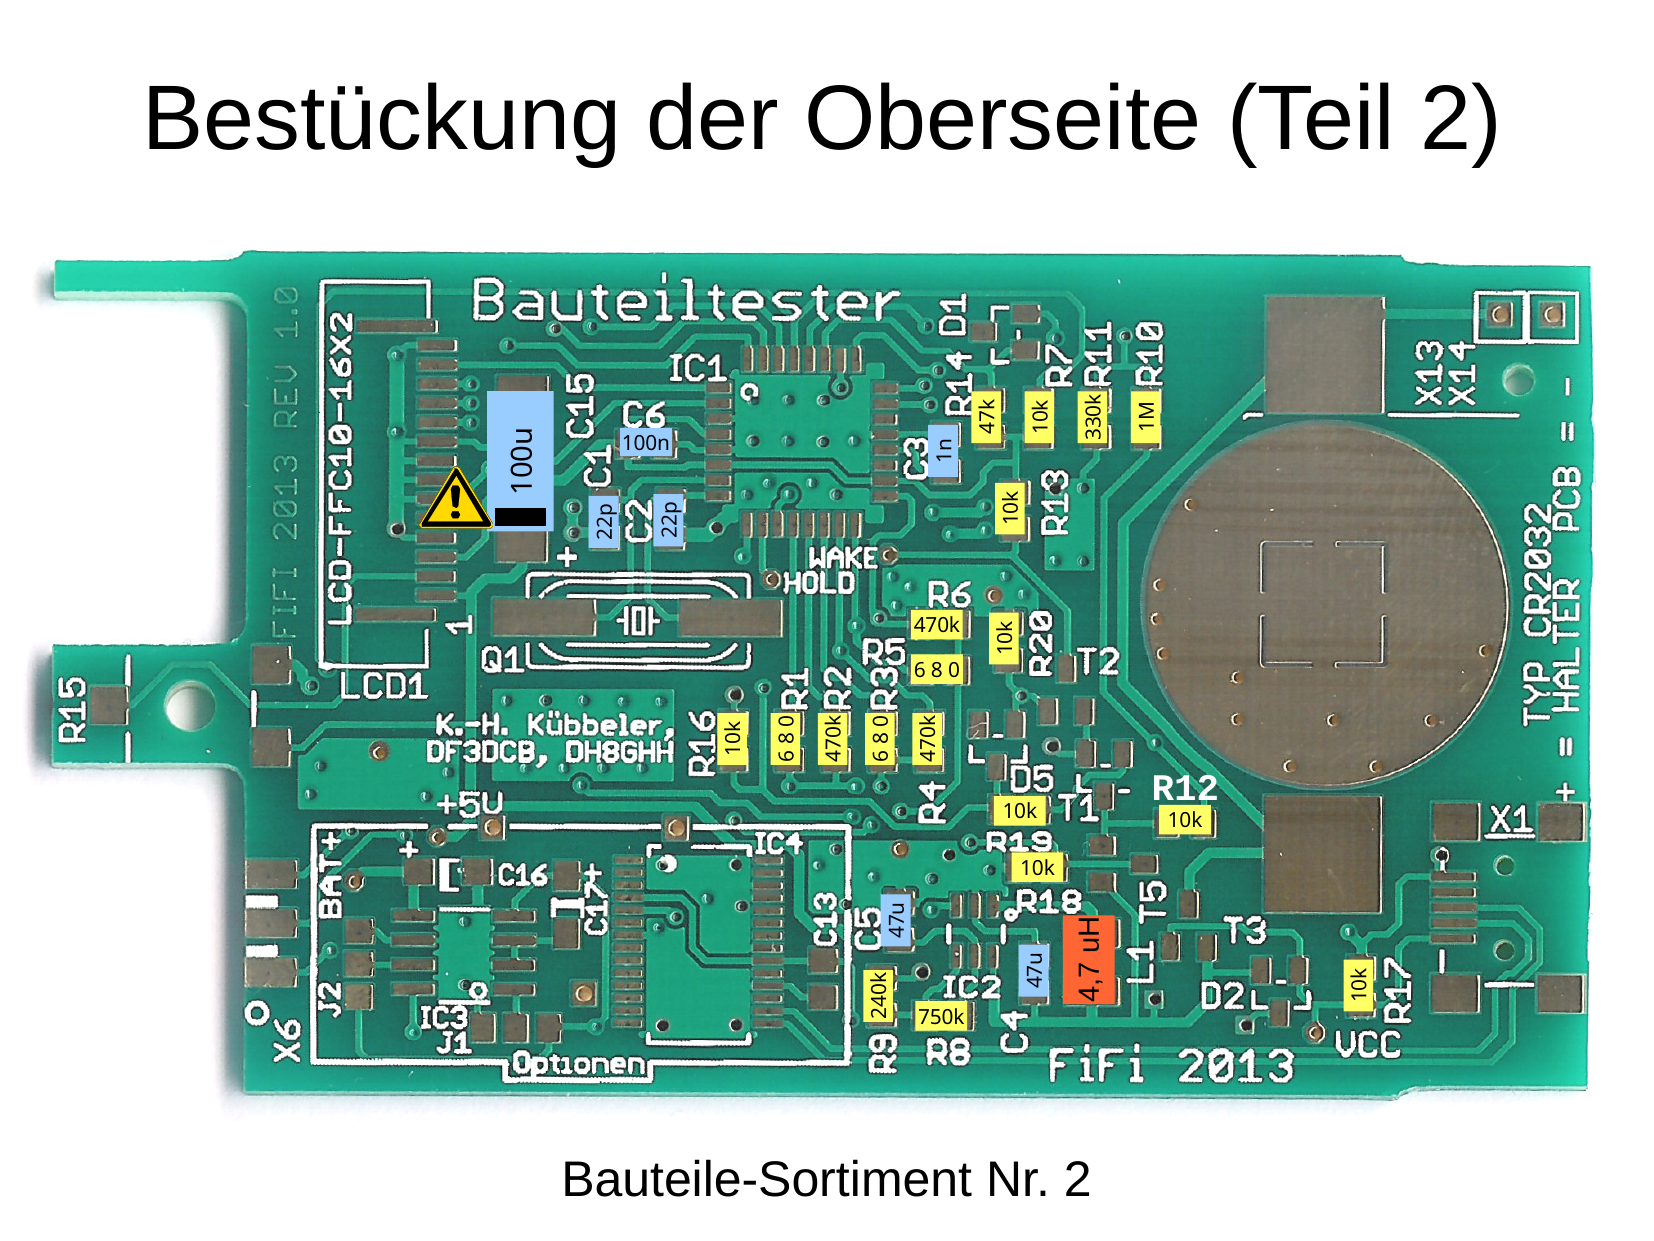

# Bestückung der Oberseite (Teil 2)
47k
10k
330k
1M
100u
100n
1n
10k
22p
22p
470k
10k
6 8 0
10k
6 8 0
470k
6 8 0
470k
R12
10k
10k
10k
47u
4,7 uH
47u
10k
240k
750k
Bauteile-Sortiment Nr. 2